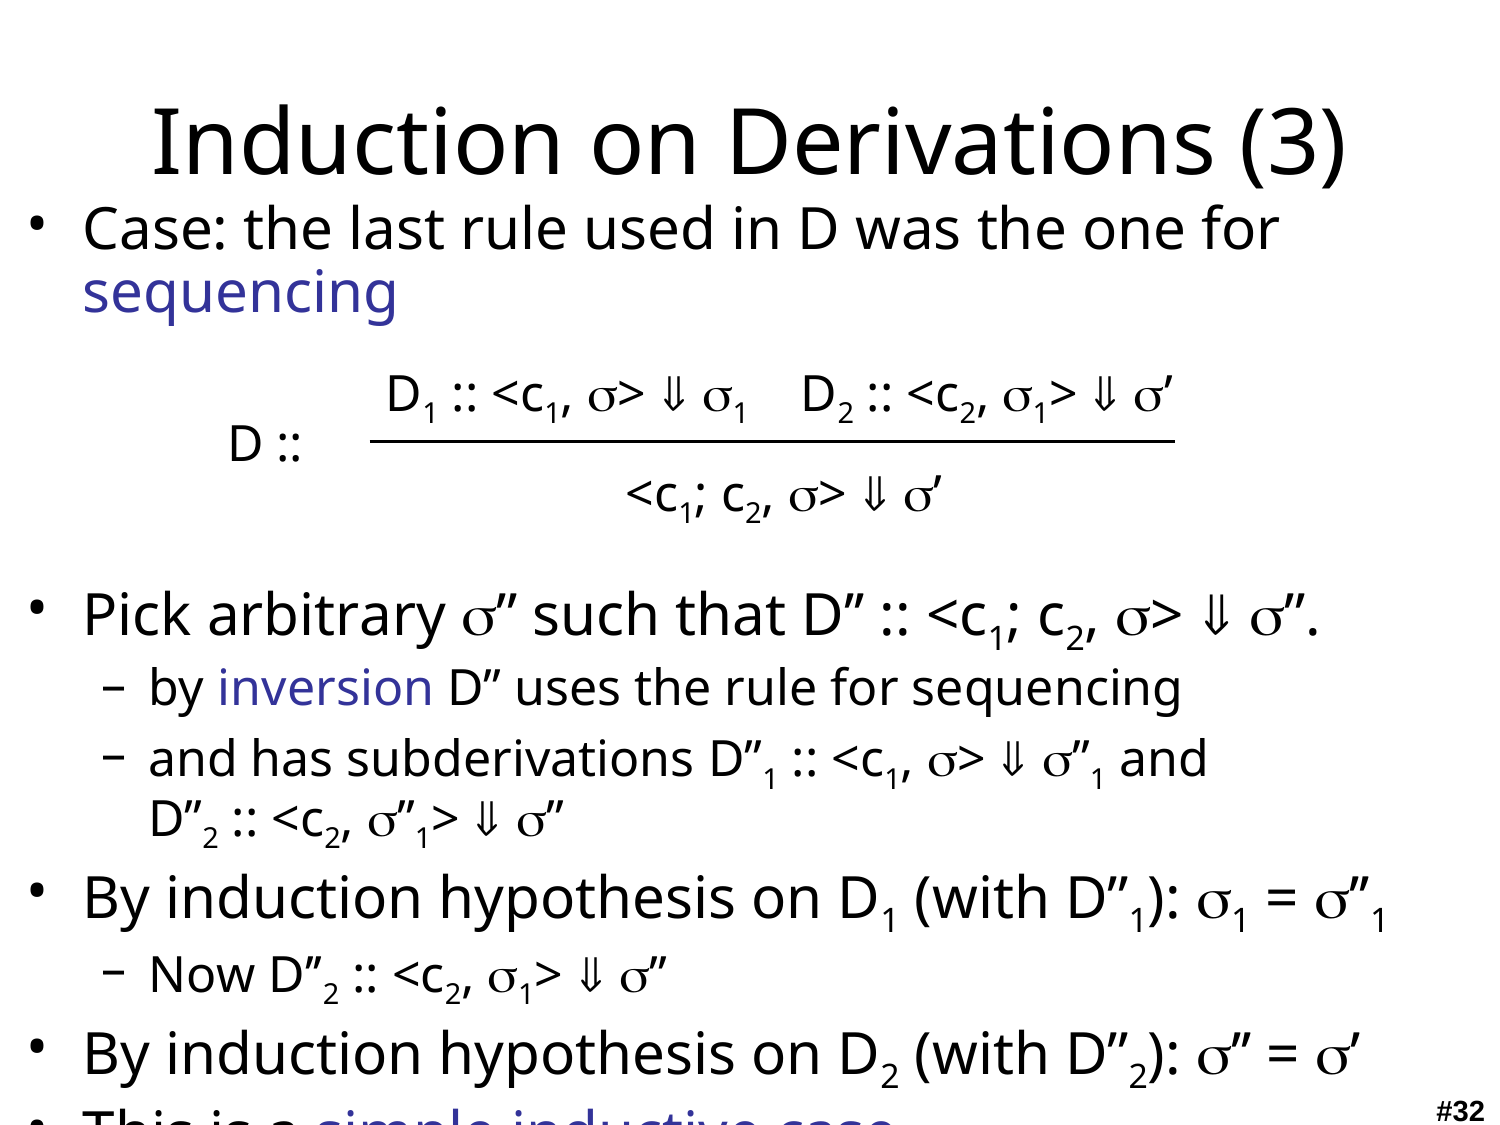

# Induction on Derivations (3)
Case: the last rule used in D was the one for sequencing
Pick arbitrary ’’ such that D’’ :: <c1; c2, >  ’’.
by inversion D’’ uses the rule for sequencing
and has subderivations D’’1 :: <c1, >  ’’1 and D’’2 :: <c2, ’’1>  ’’
By induction hypothesis on D1 (with D’’1): 1 = ’’1
Now D’’2 :: <c2, 1>  ’’
By induction hypothesis on D2 (with D’’2): ’’ = ’
This is a simple inductive case
D1 :: <c1, >  1 D2 :: <c2, 1>  ’
D ::
<c1; c2, >  ’
32